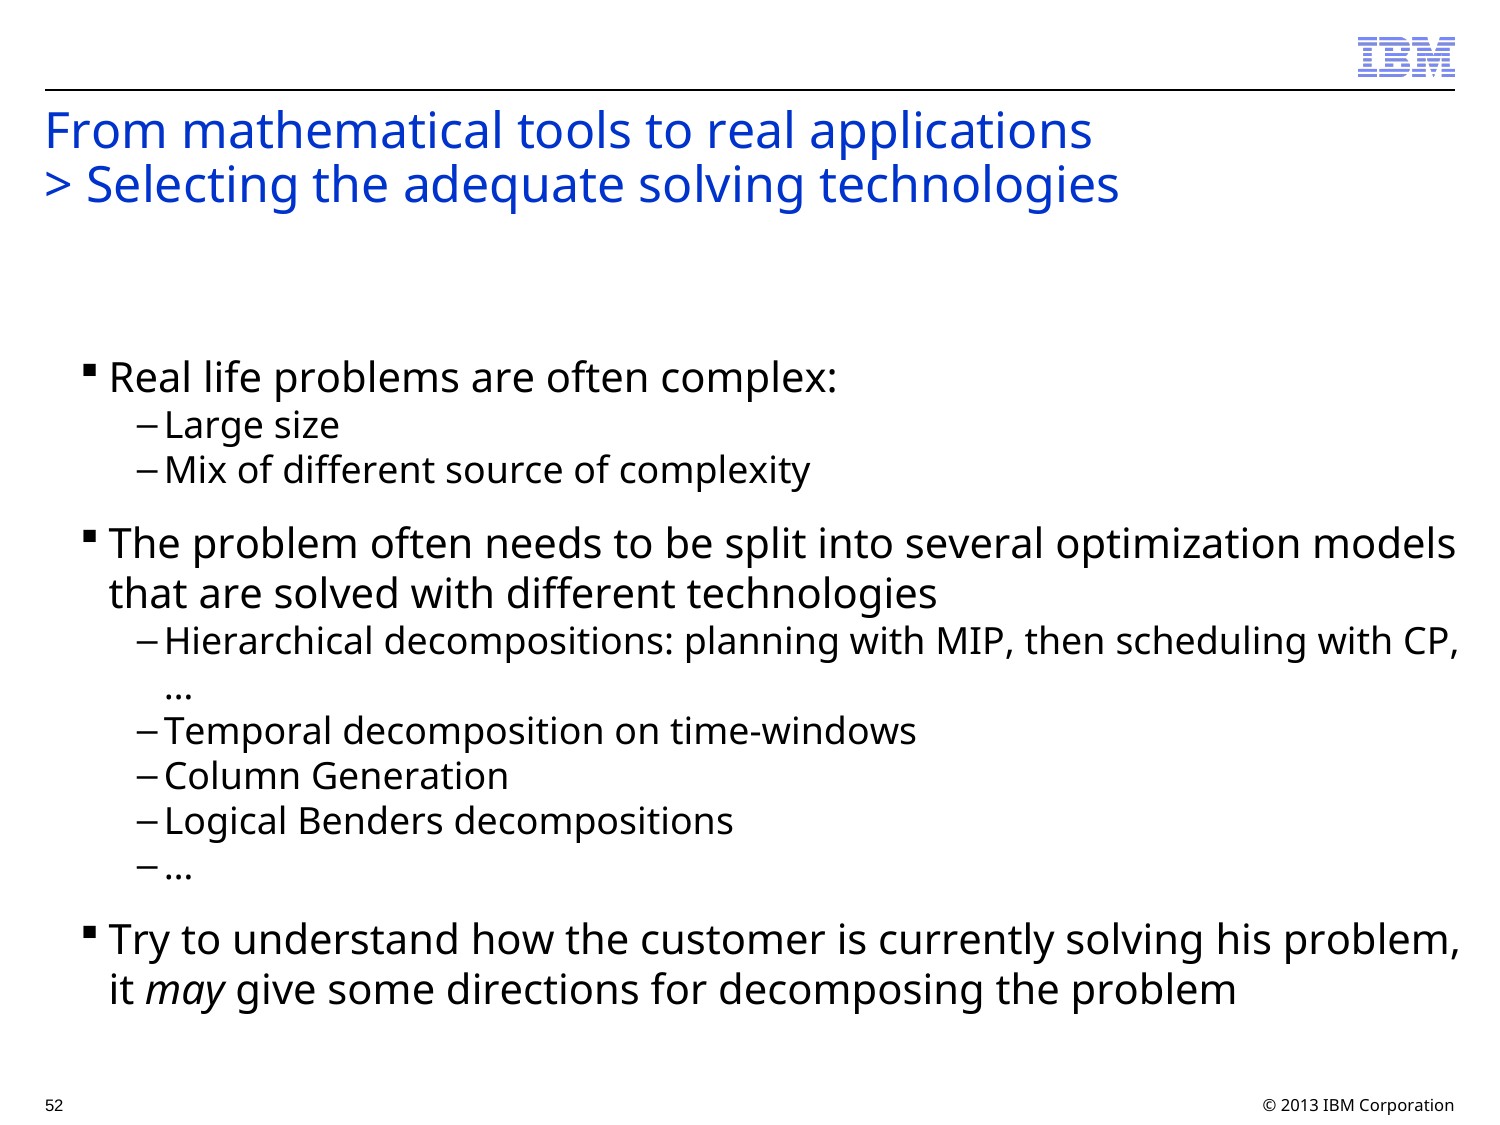

# From mathematical tools to real applications > Selecting the adequate solving technologies
Real life problems are often complex:
Large size
Mix of different source of complexity
The problem often needs to be split into several optimization models that are solved with different technologies
Hierarchical decompositions: planning with MIP, then scheduling with CP, …
Temporal decomposition on time-windows
Column Generation
Logical Benders decompositions
…
Try to understand how the customer is currently solving his problem, it may give some directions for decomposing the problem
52